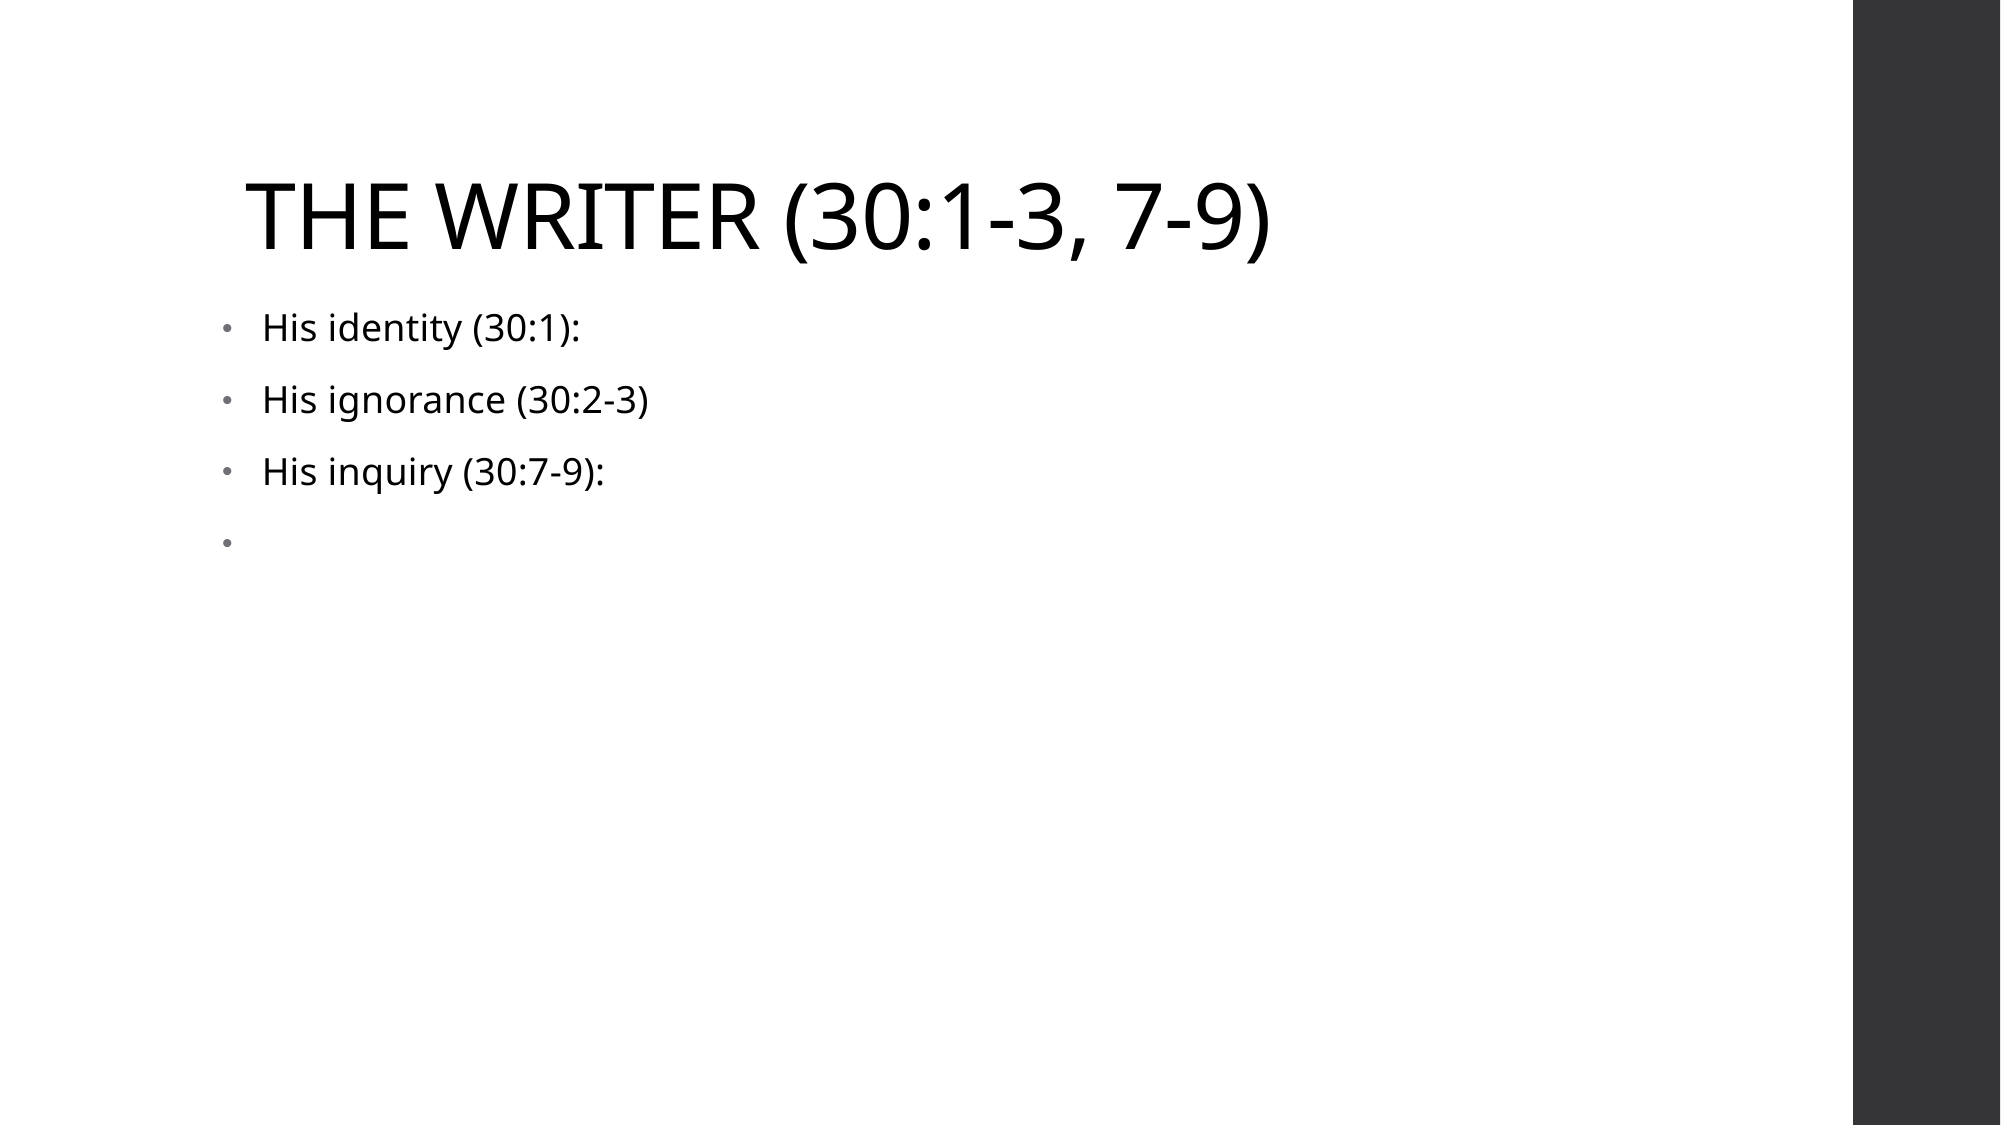

# THE WRITER (30:1-3, 7-9)
 His identity (30:1):
 His ignorance (30:2-3)
 His inquiry (30:7-9):